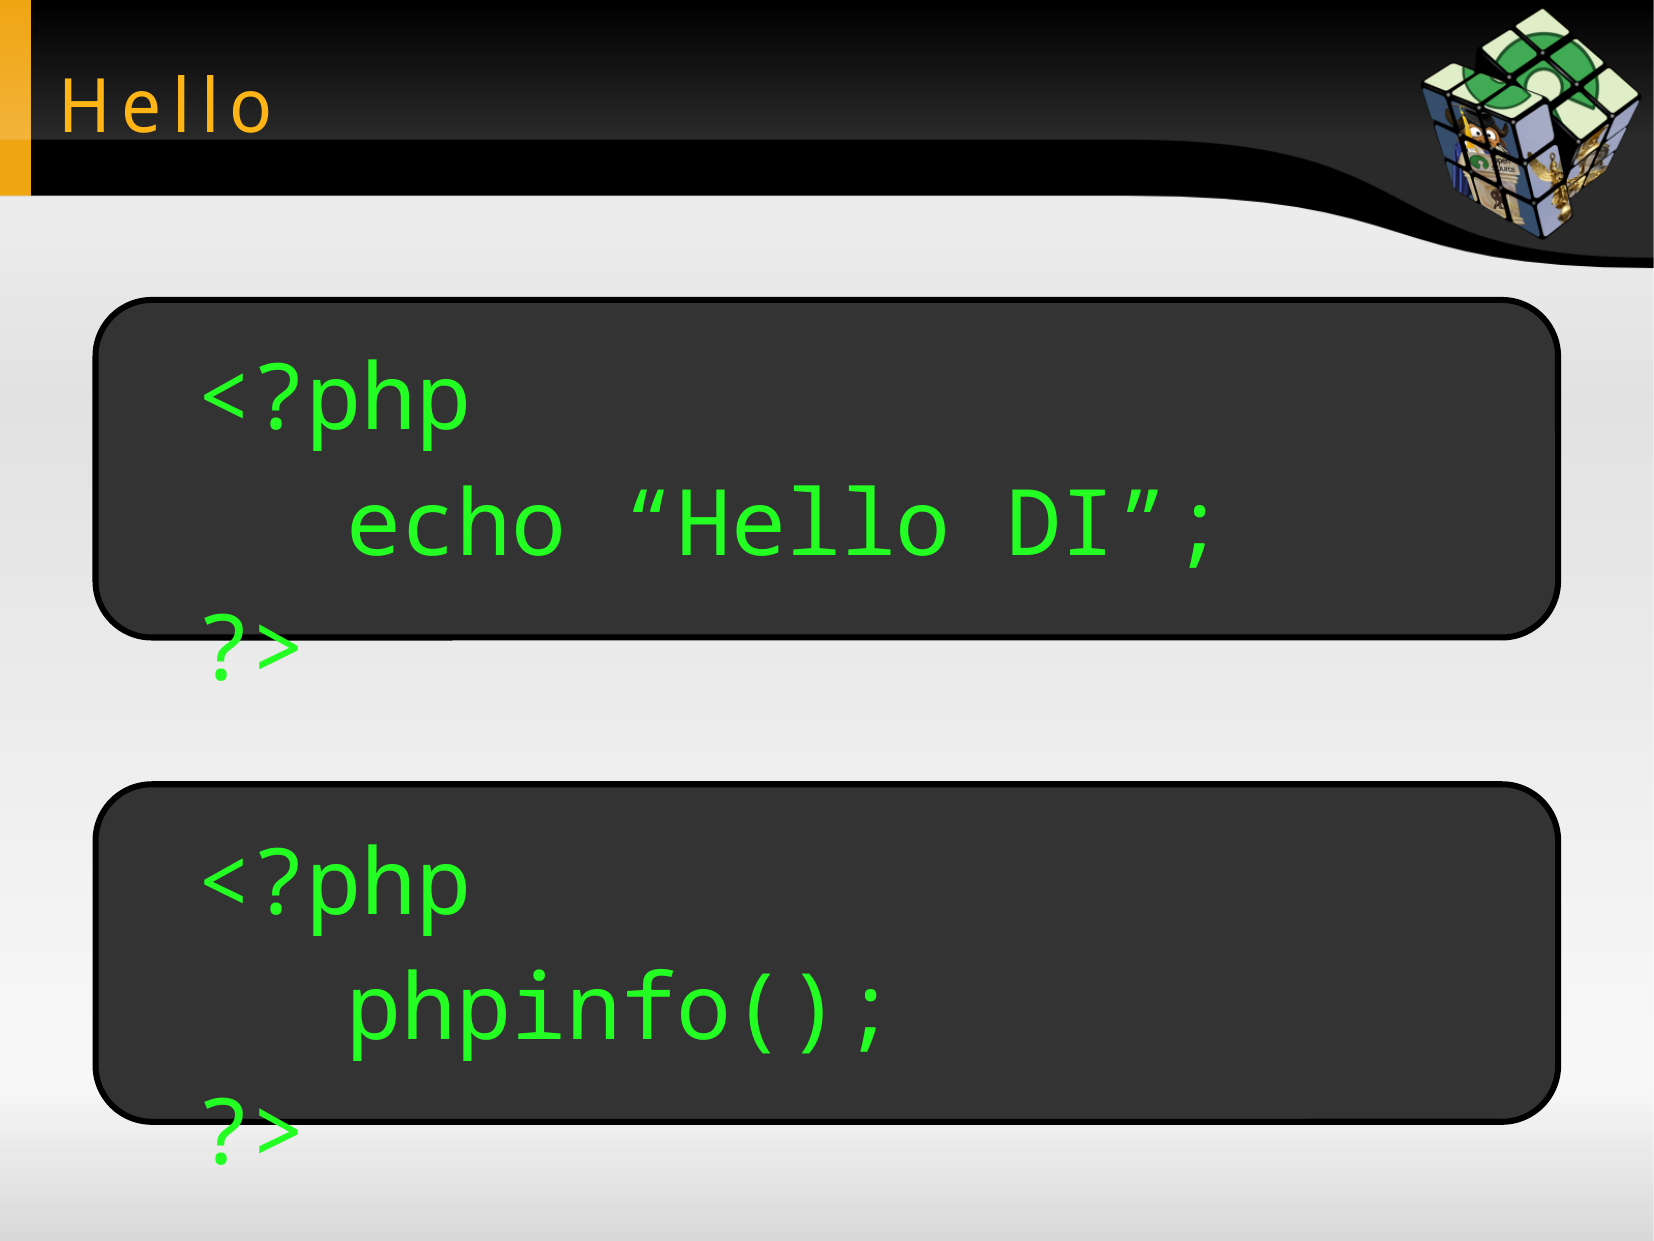

# Hello
<?php
		echo “Hello DI”;
?>
<?php
		phpinfo();
?>